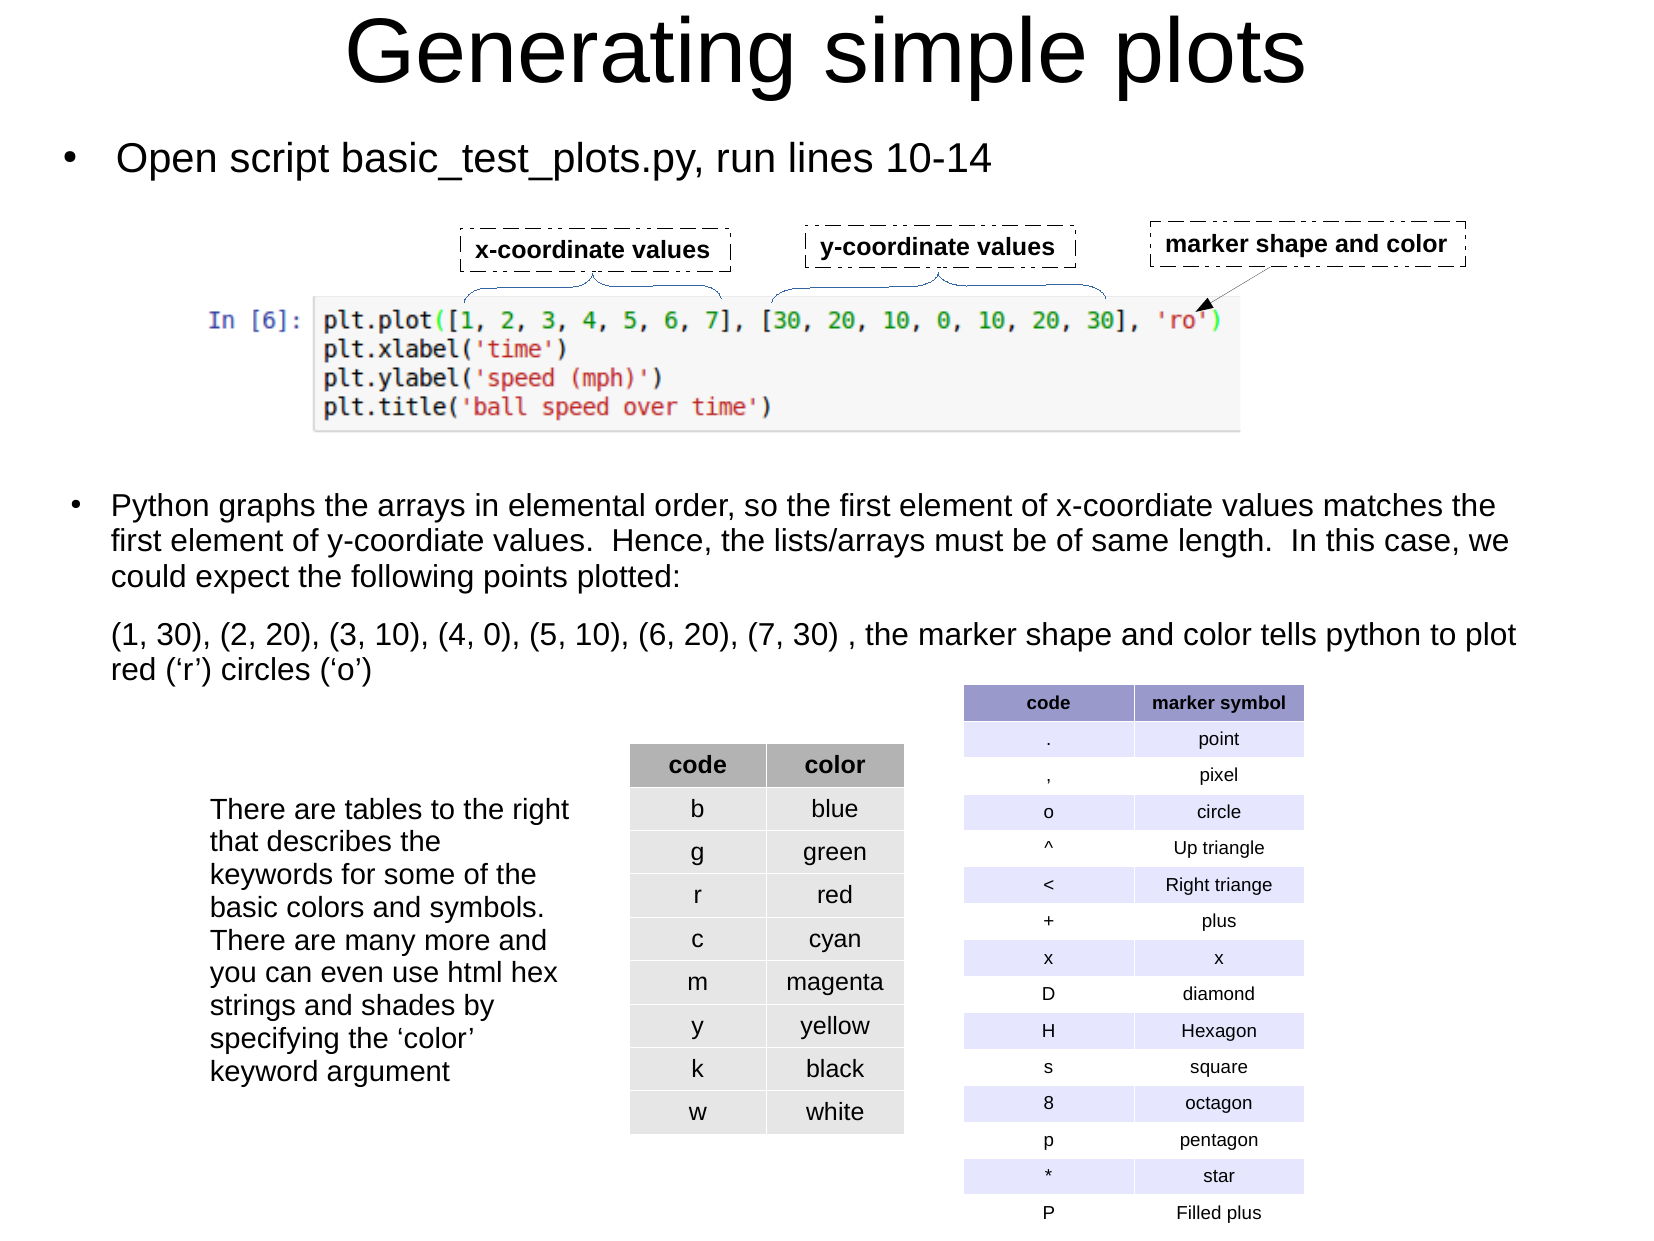

# Generating simple plots
Open script basic_test_plots.py, run lines 10-14
marker shape and color
y-coordinate values
x-coordinate values
Python graphs the arrays in elemental order, so the first element of x-coordiate values matches the first element of y-coordiate values. Hence, the lists/arrays must be of same length. In this case, we could expect the following points plotted:
(1, 30), (2, 20), (3, 10), (4, 0), (5, 10), (6, 20), (7, 30) , the marker shape and color tells python to plot red (‘r’) circles (‘o’)
| code | marker symbol |
| --- | --- |
| . | point |
| , | pixel |
| o | circle |
| ^ | Up triangle |
| < | Right triange |
| + | plus |
| x | x |
| D | diamond |
| H | Hexagon |
| s | square |
| 8 | octagon |
| p | pentagon |
| \* | star |
| P | Filled plus |
| code | color |
| --- | --- |
| b | blue |
| g | green |
| r | red |
| c | cyan |
| m | magenta |
| y | yellow |
| k | black |
| w | white |
There are tables to the right that describes the keywords for some of the basic colors and symbols. There are many more and you can even use html hex strings and shades by specifying the ‘color’ keyword argument